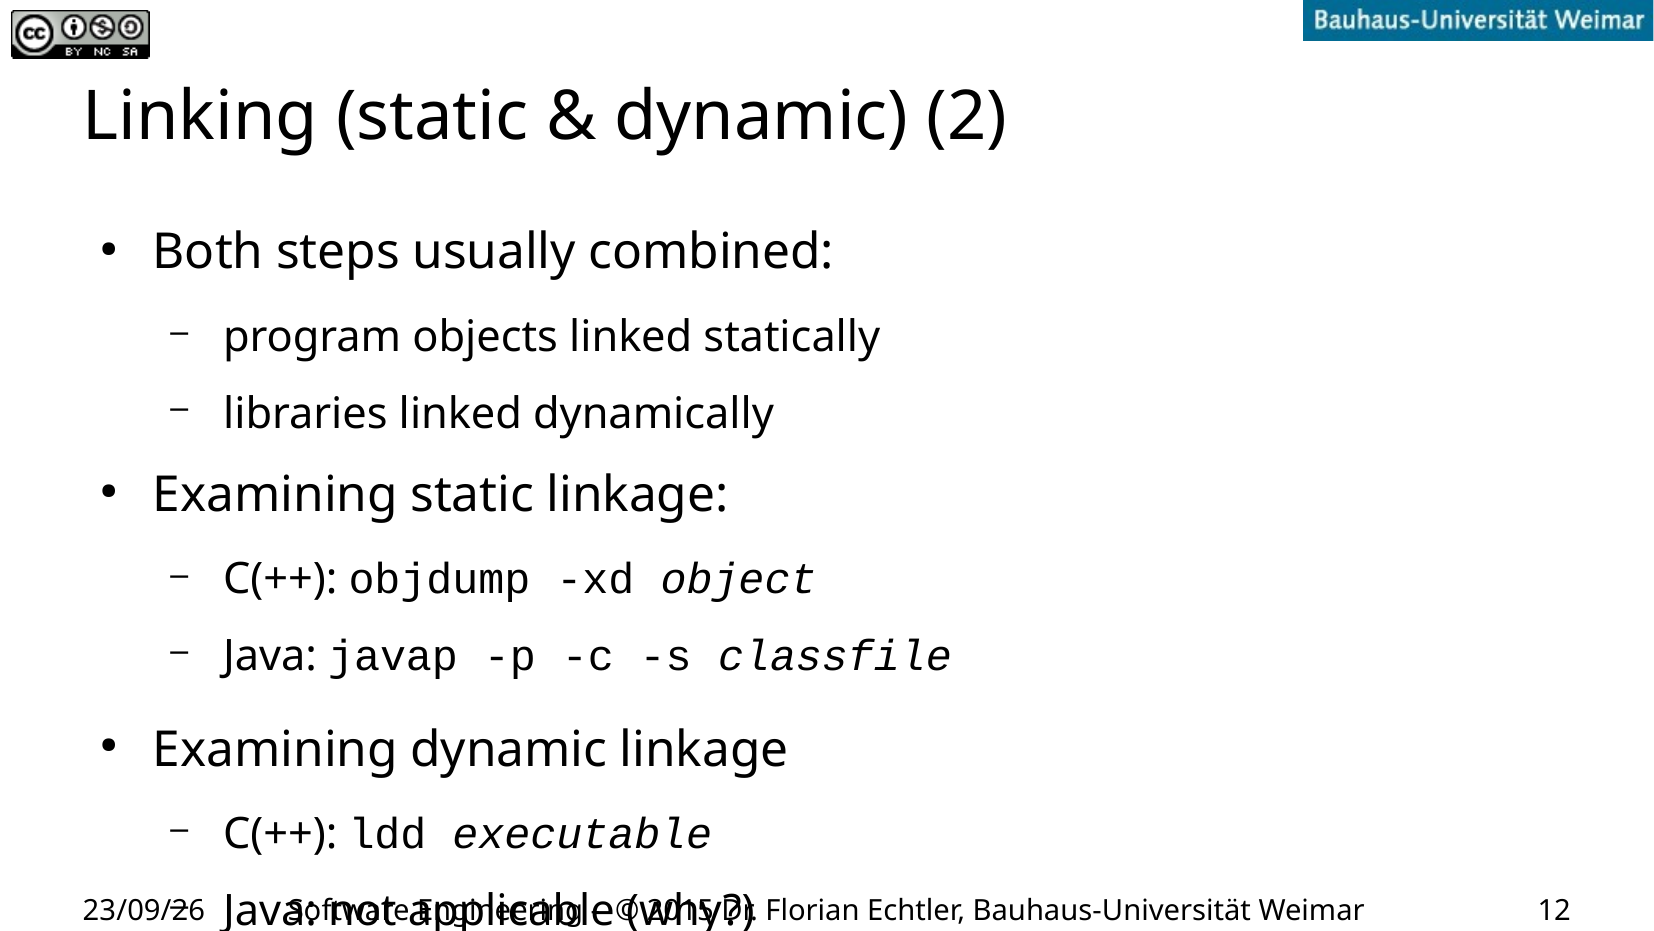

# Linking (static & dynamic) (2)
Both steps usually combined:
program objects linked statically
libraries linked dynamically
Examining static linkage:
C(++): objdump -xd object
Java: javap -p -c -s classfile
Examining dynamic linkage
C(++): ldd executable
Java: not applicable (why?)
Software Engineering - © 2015 Dr. Florian Echtler, Bauhaus-Universität Weimar
12